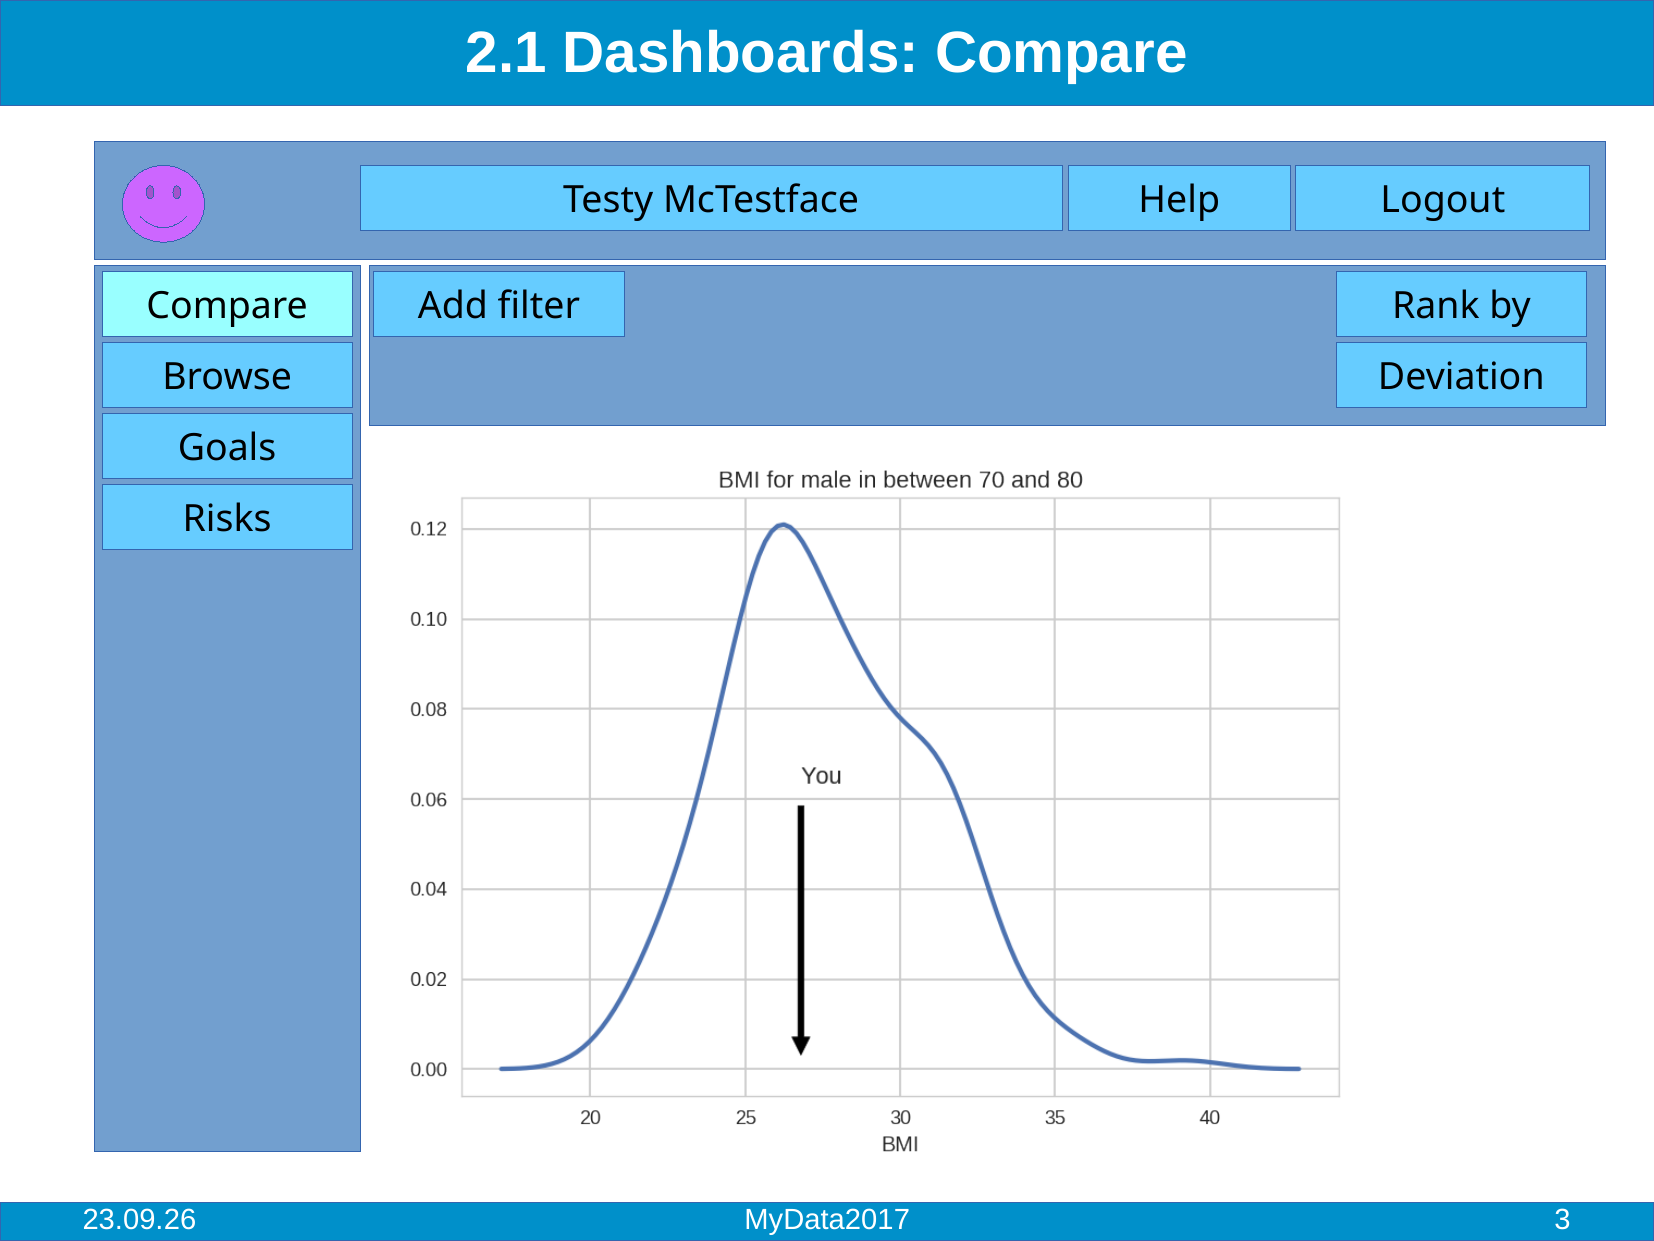

# 2.1 Dashboards: Compare
Testy McTestface
Help
Logout
Compare
Add filter
Rank by
Browse
Deviation
Goals
Risks
MyData2017
3